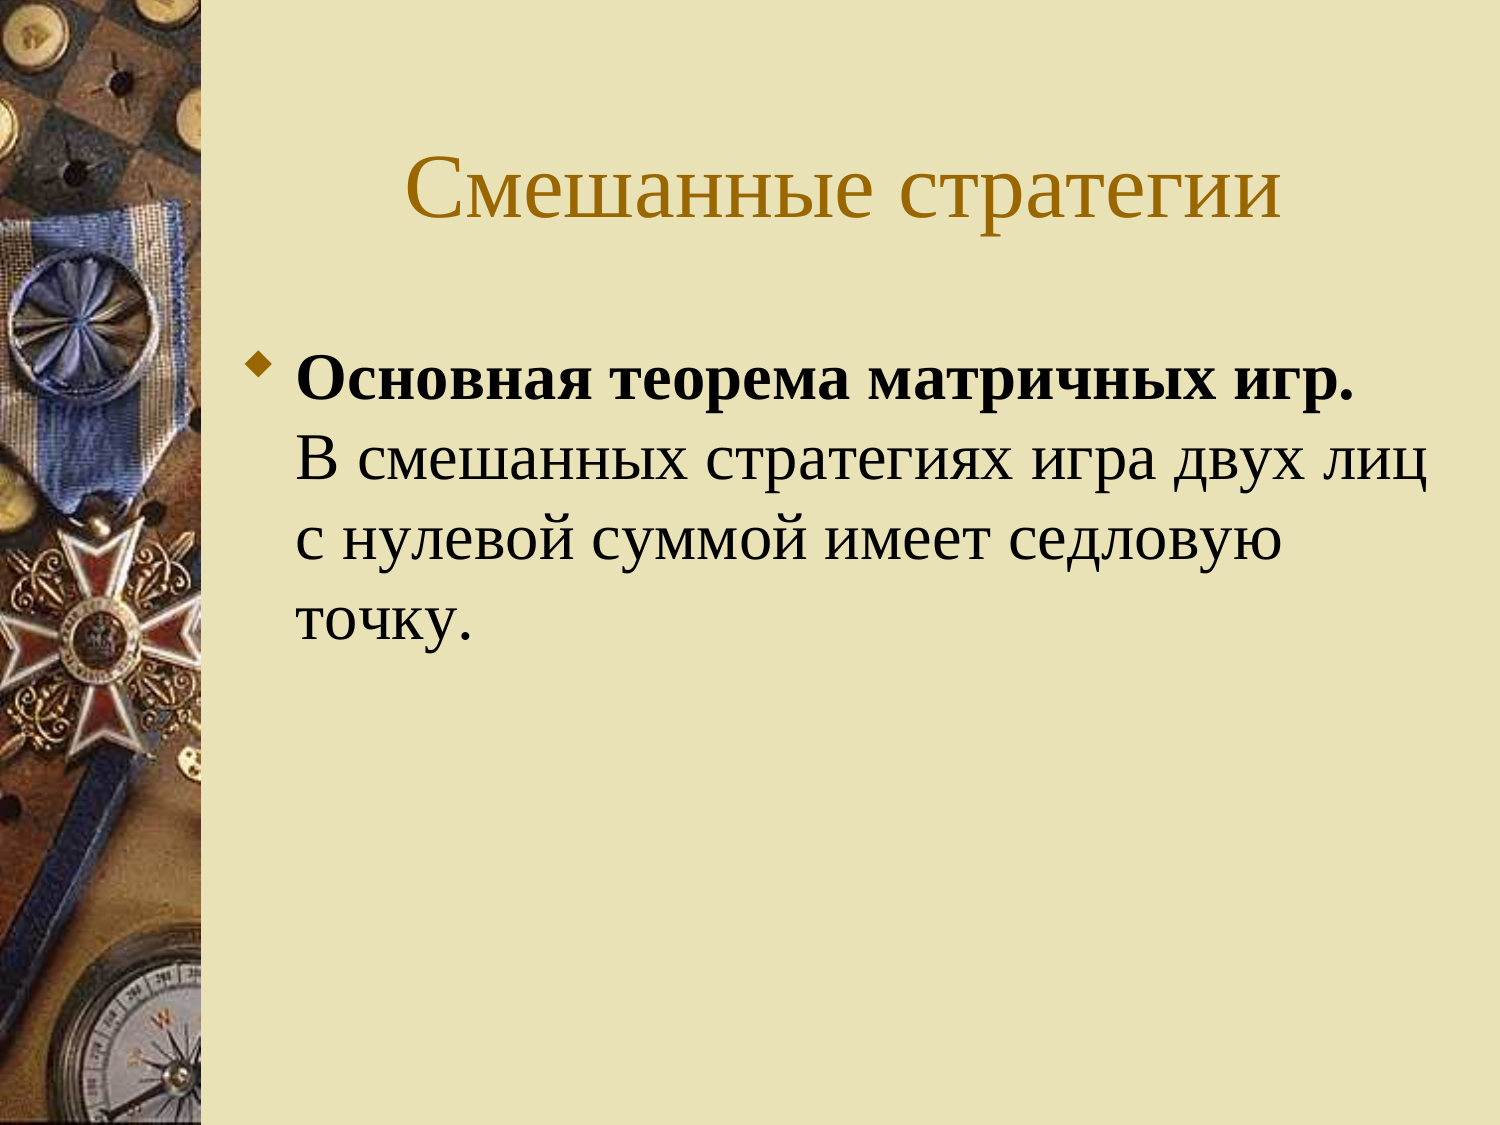

# Смешанные стратегии
Основная теорема матричных игр. В смешанных стратегиях игра двух лиц с нулевой суммой имеет седловую точку.